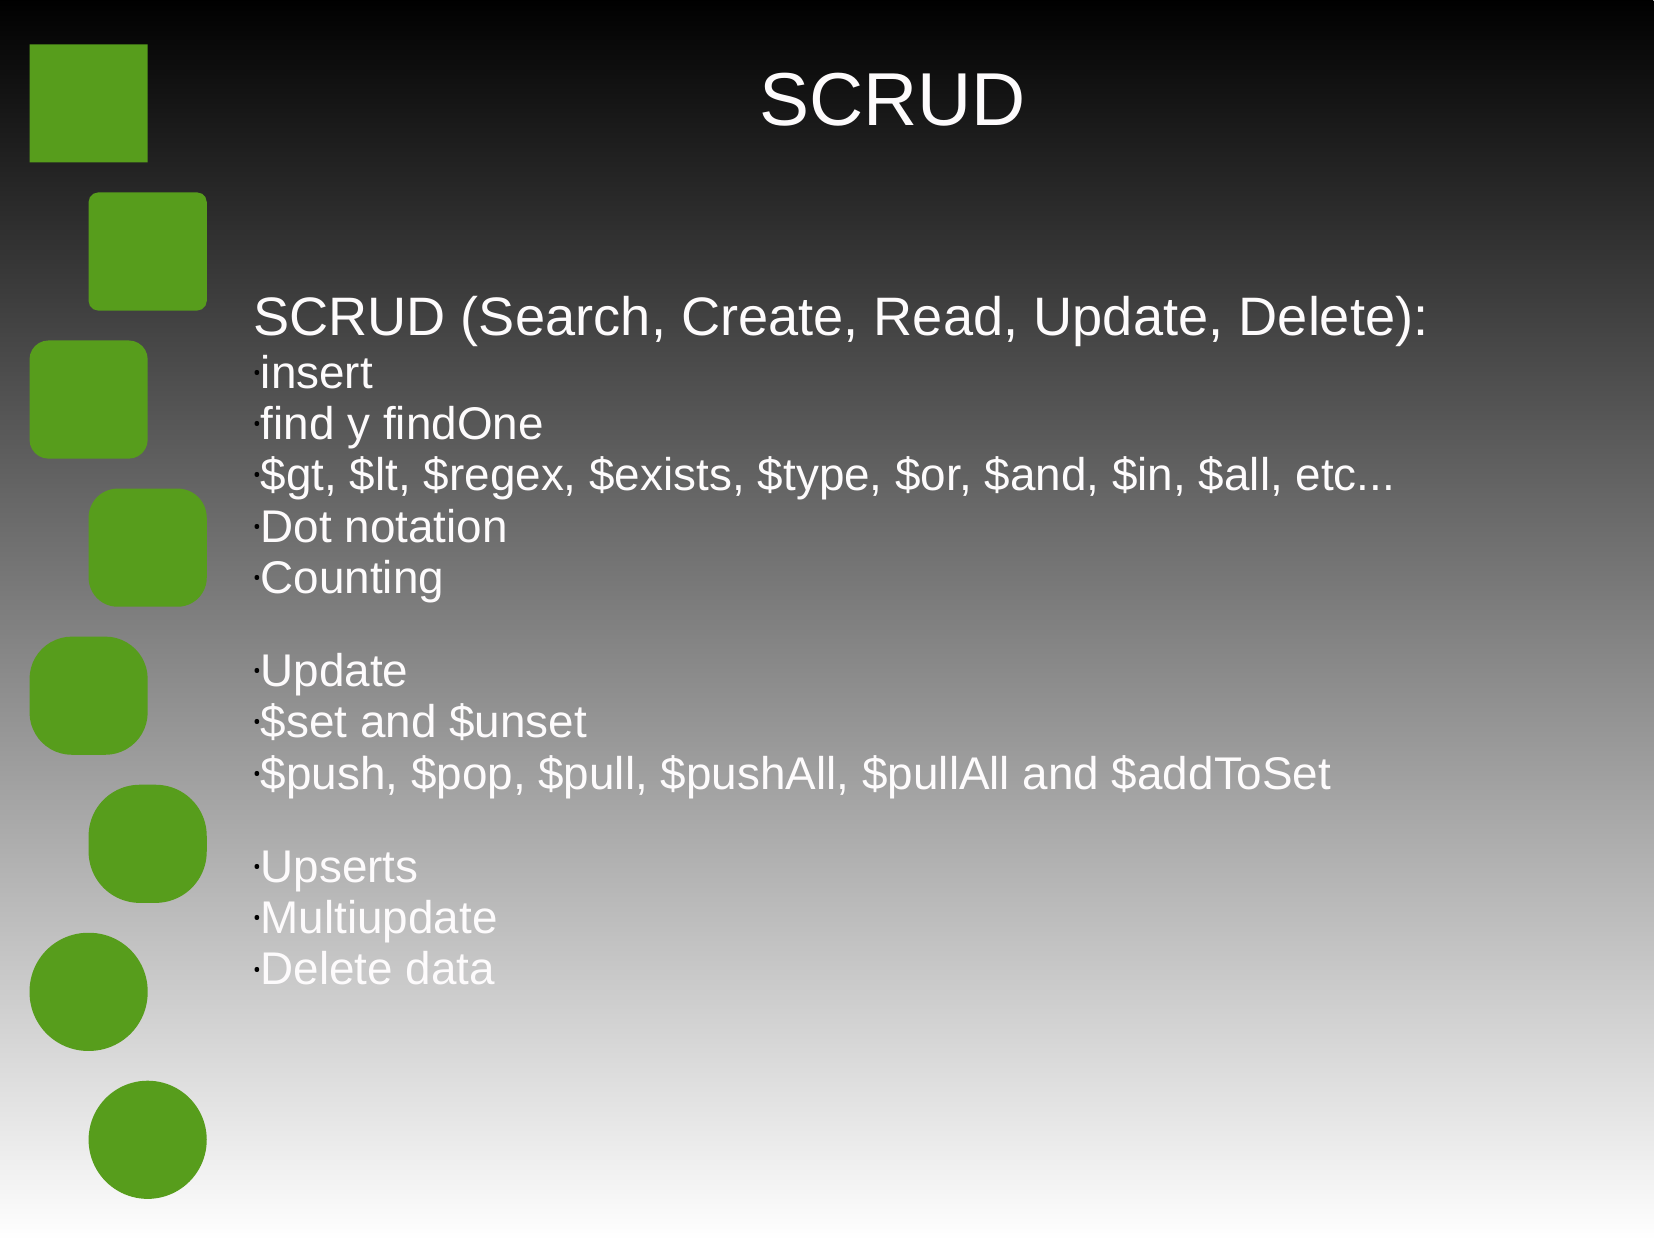

SCRUD
SCRUD (Search, Create, Read, Update, Delete):
insert
find y findOne
$gt, $lt, $regex, $exists, $type, $or, $and, $in, $all, etc...
Dot notation
Counting
Update
$set and $unset
$push, $pop, $pull, $pushAll, $pullAll and $addToSet
Upserts
Multiupdate
Delete data